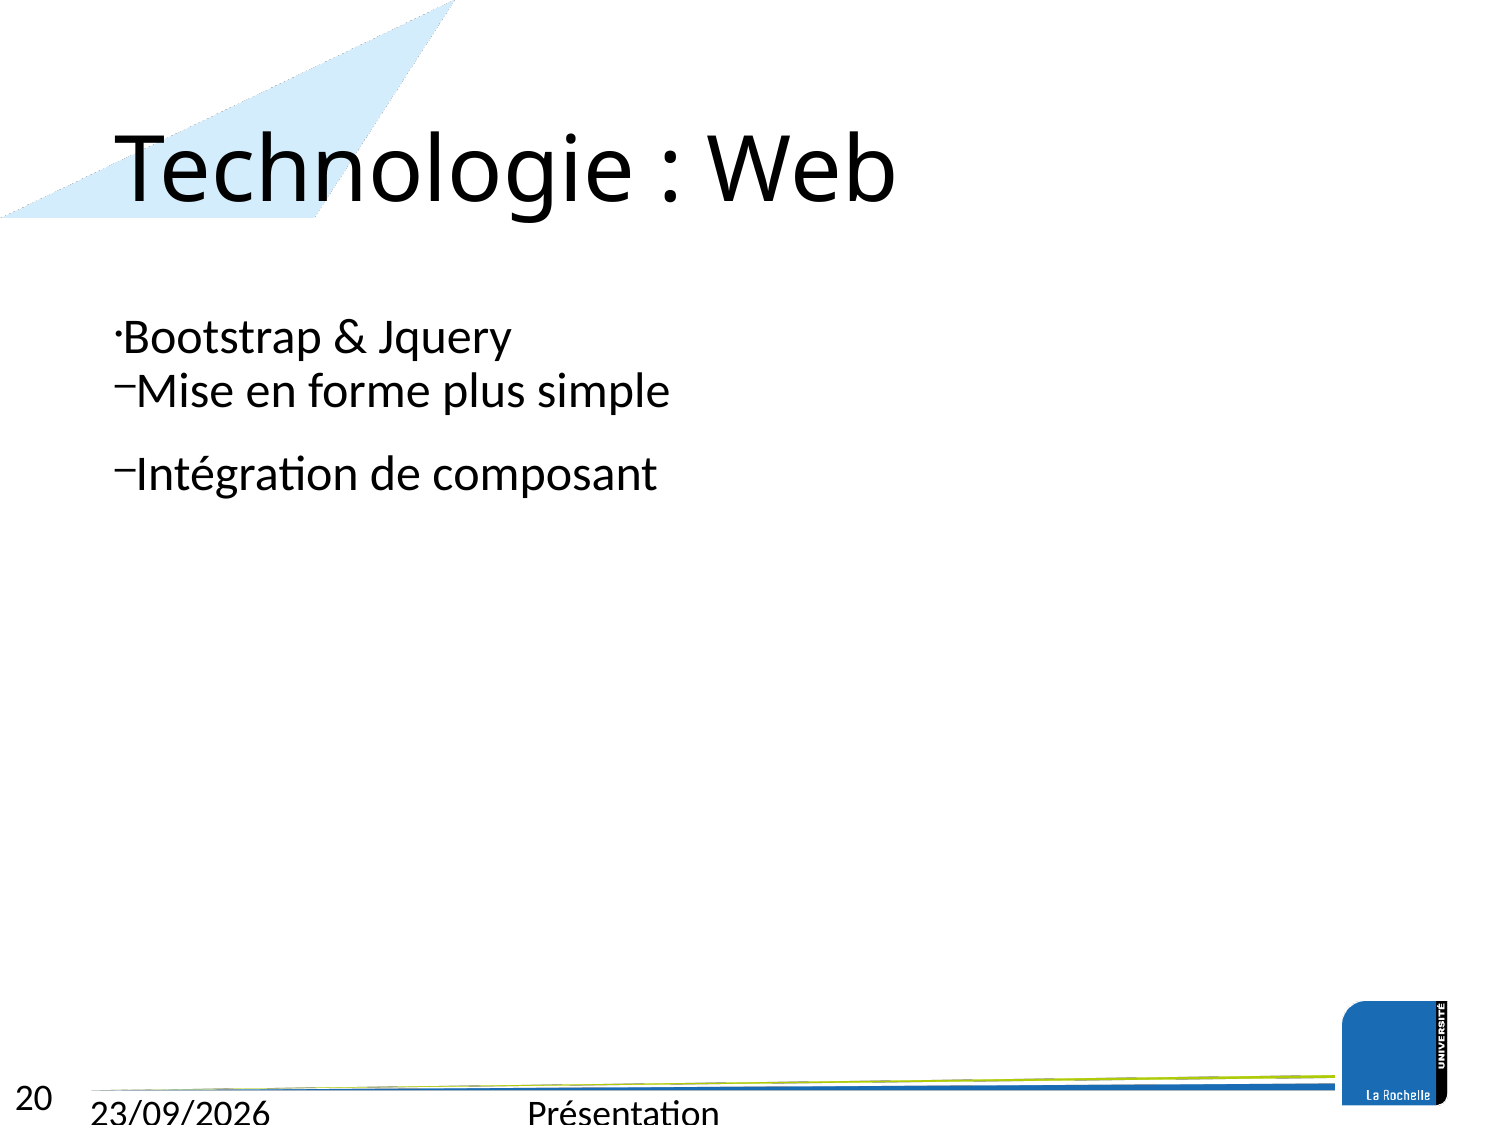

# Technologie : Web
Bootstrap & Jquery
Mise en forme plus simple
Intégration de composant
Présentation